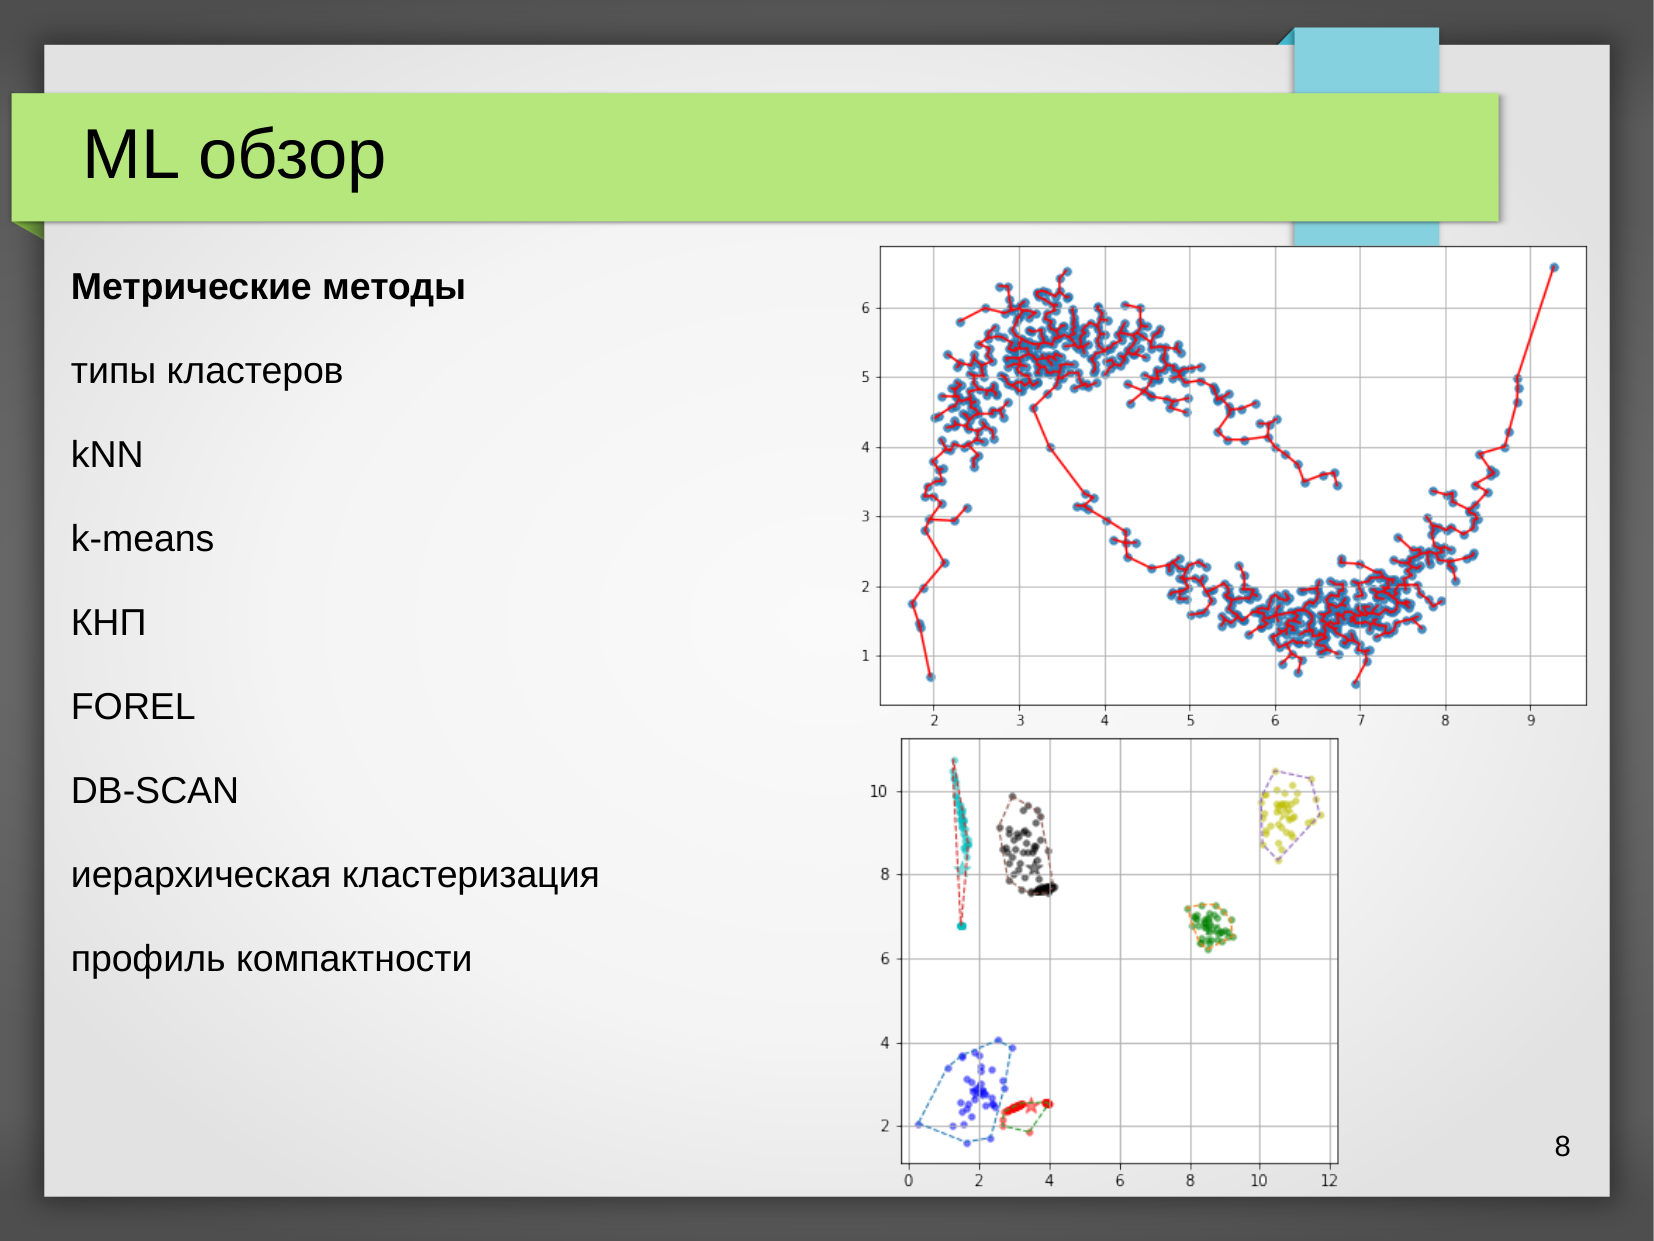

# ML обзор
Метрические методы
типы кластеров
kNN
k-means
КНП
FOREL
DB-SCAN
иерархическая кластеризация
профиль компактности
8